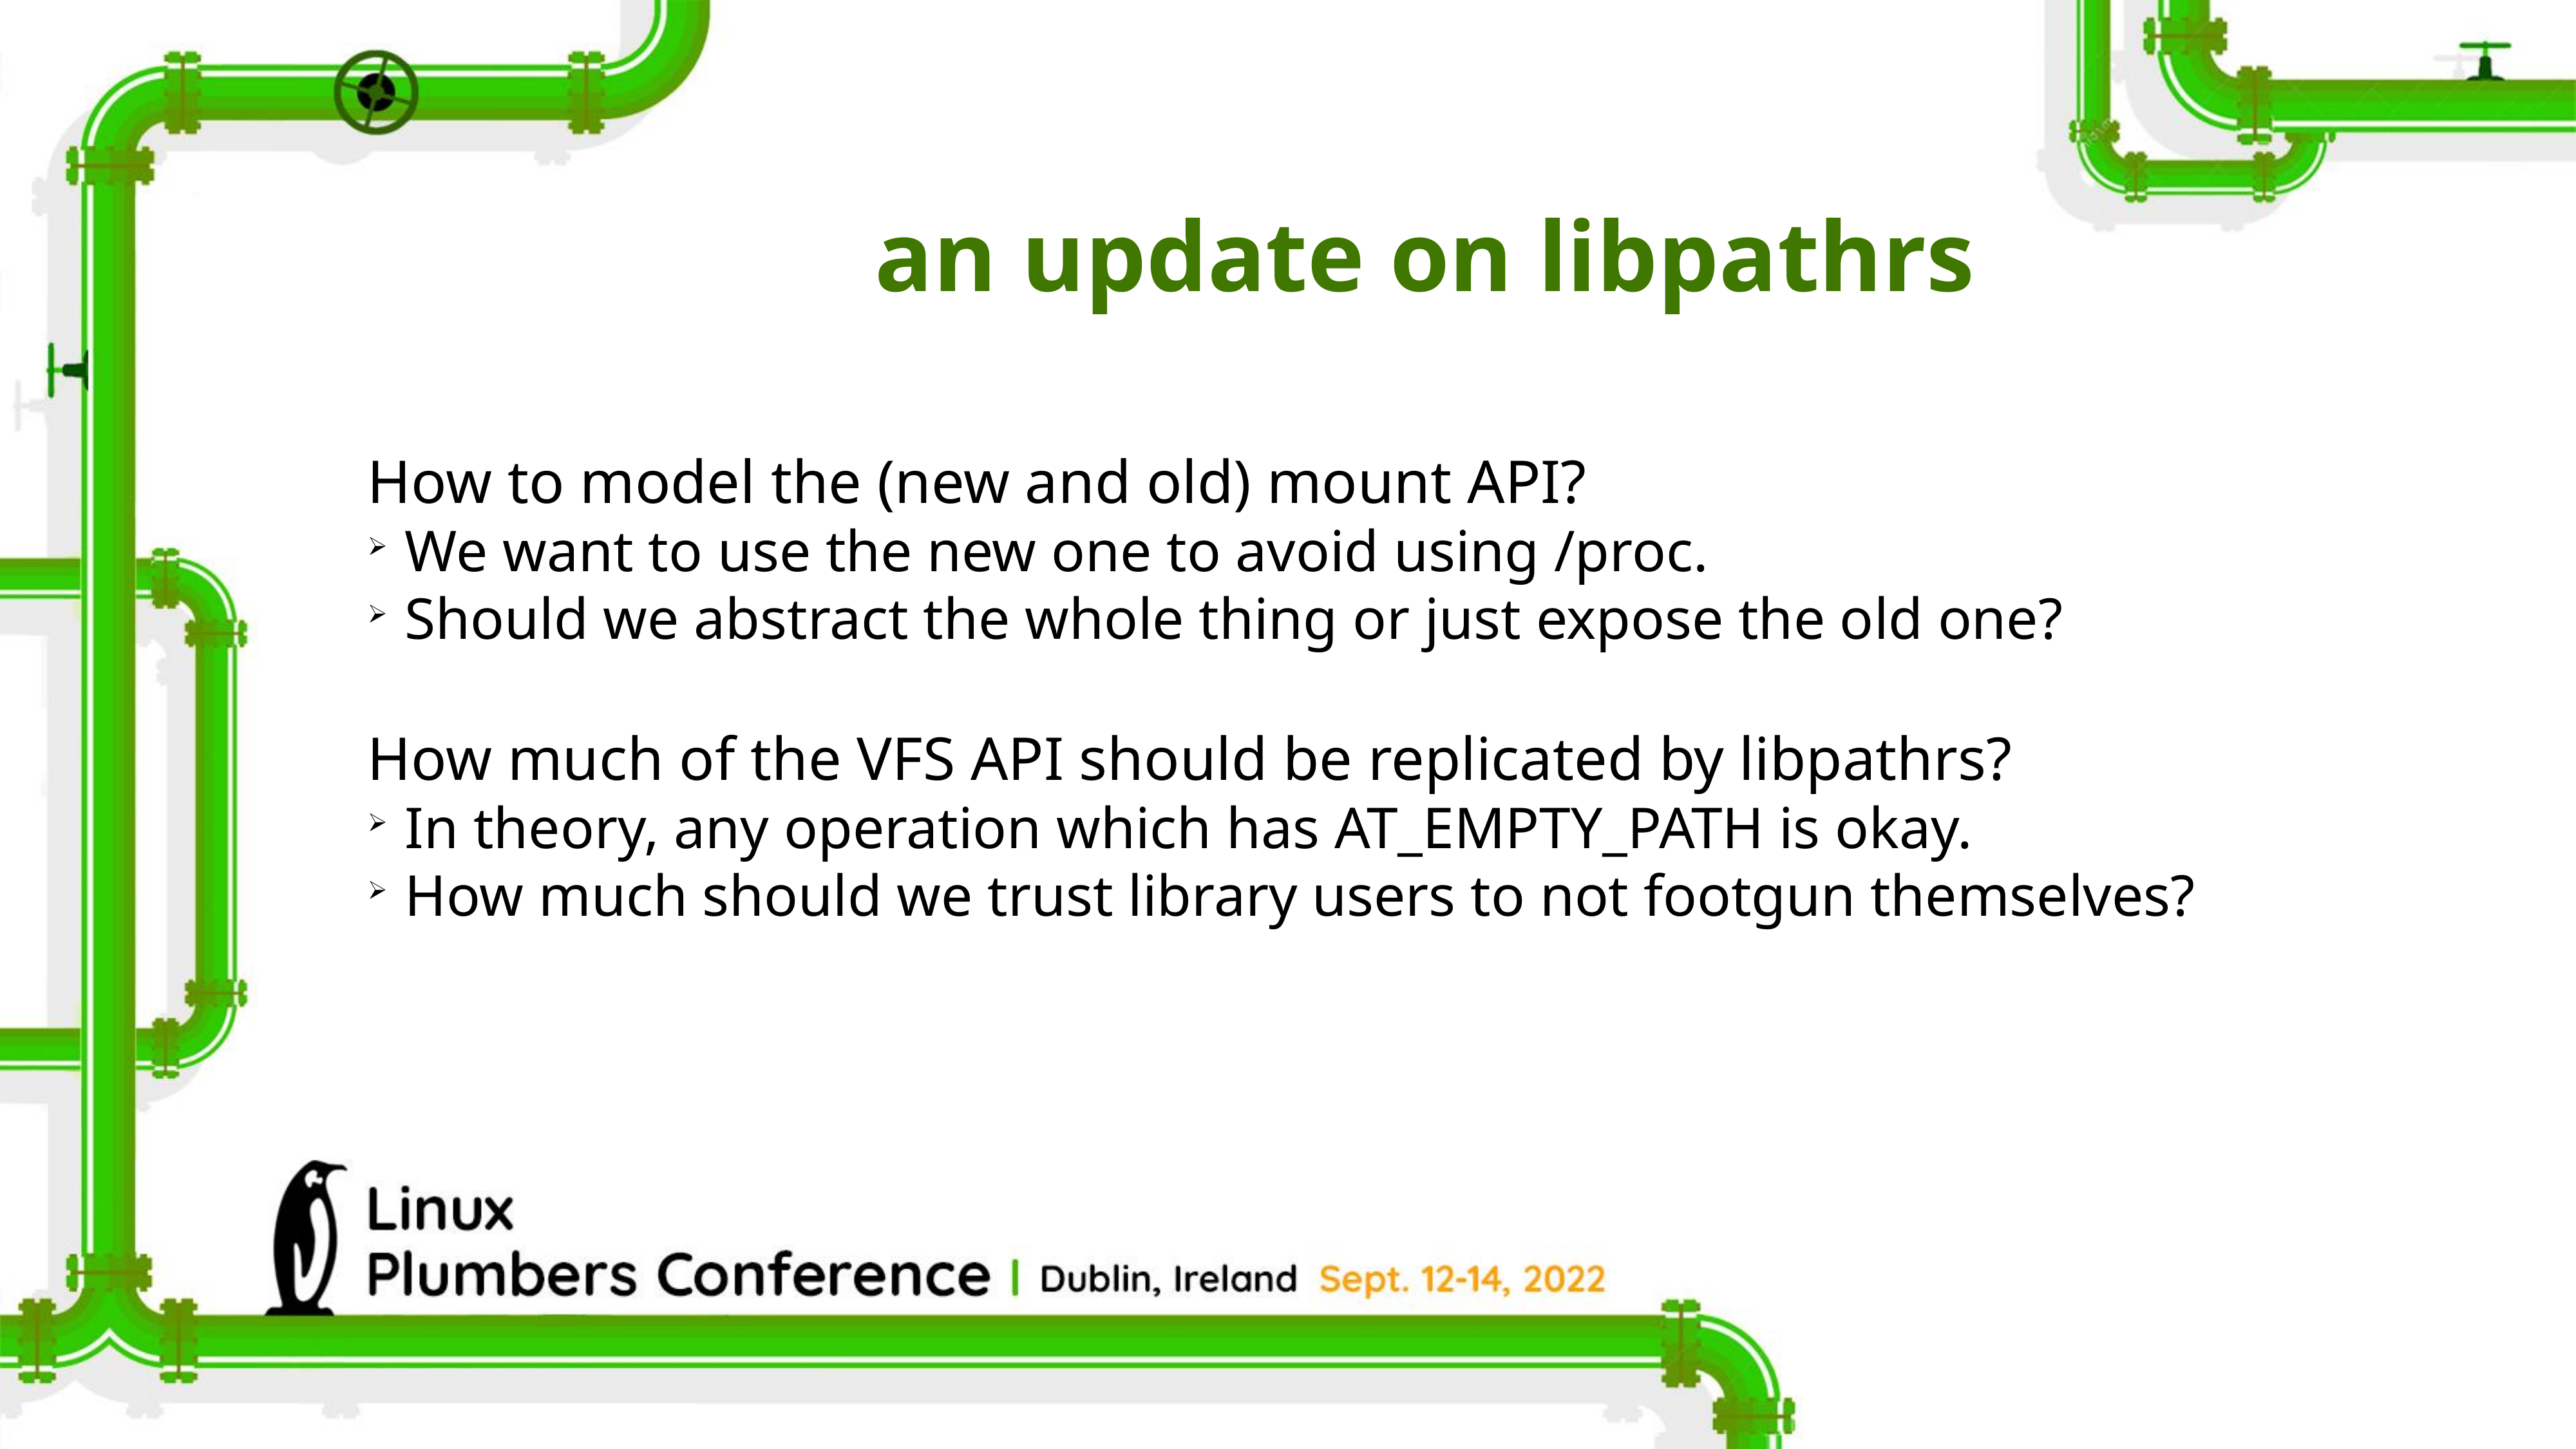

an update on libpathrs
How to model the (new and old) mount API?
 We want to use the new one to avoid using /proc.
 Should we abstract the whole thing or just expose the old one?
How much of the VFS API should be replicated by libpathrs?
 In theory, any operation which has AT_EMPTY_PATH is okay.
 How much should we trust library users to not footgun themselves?